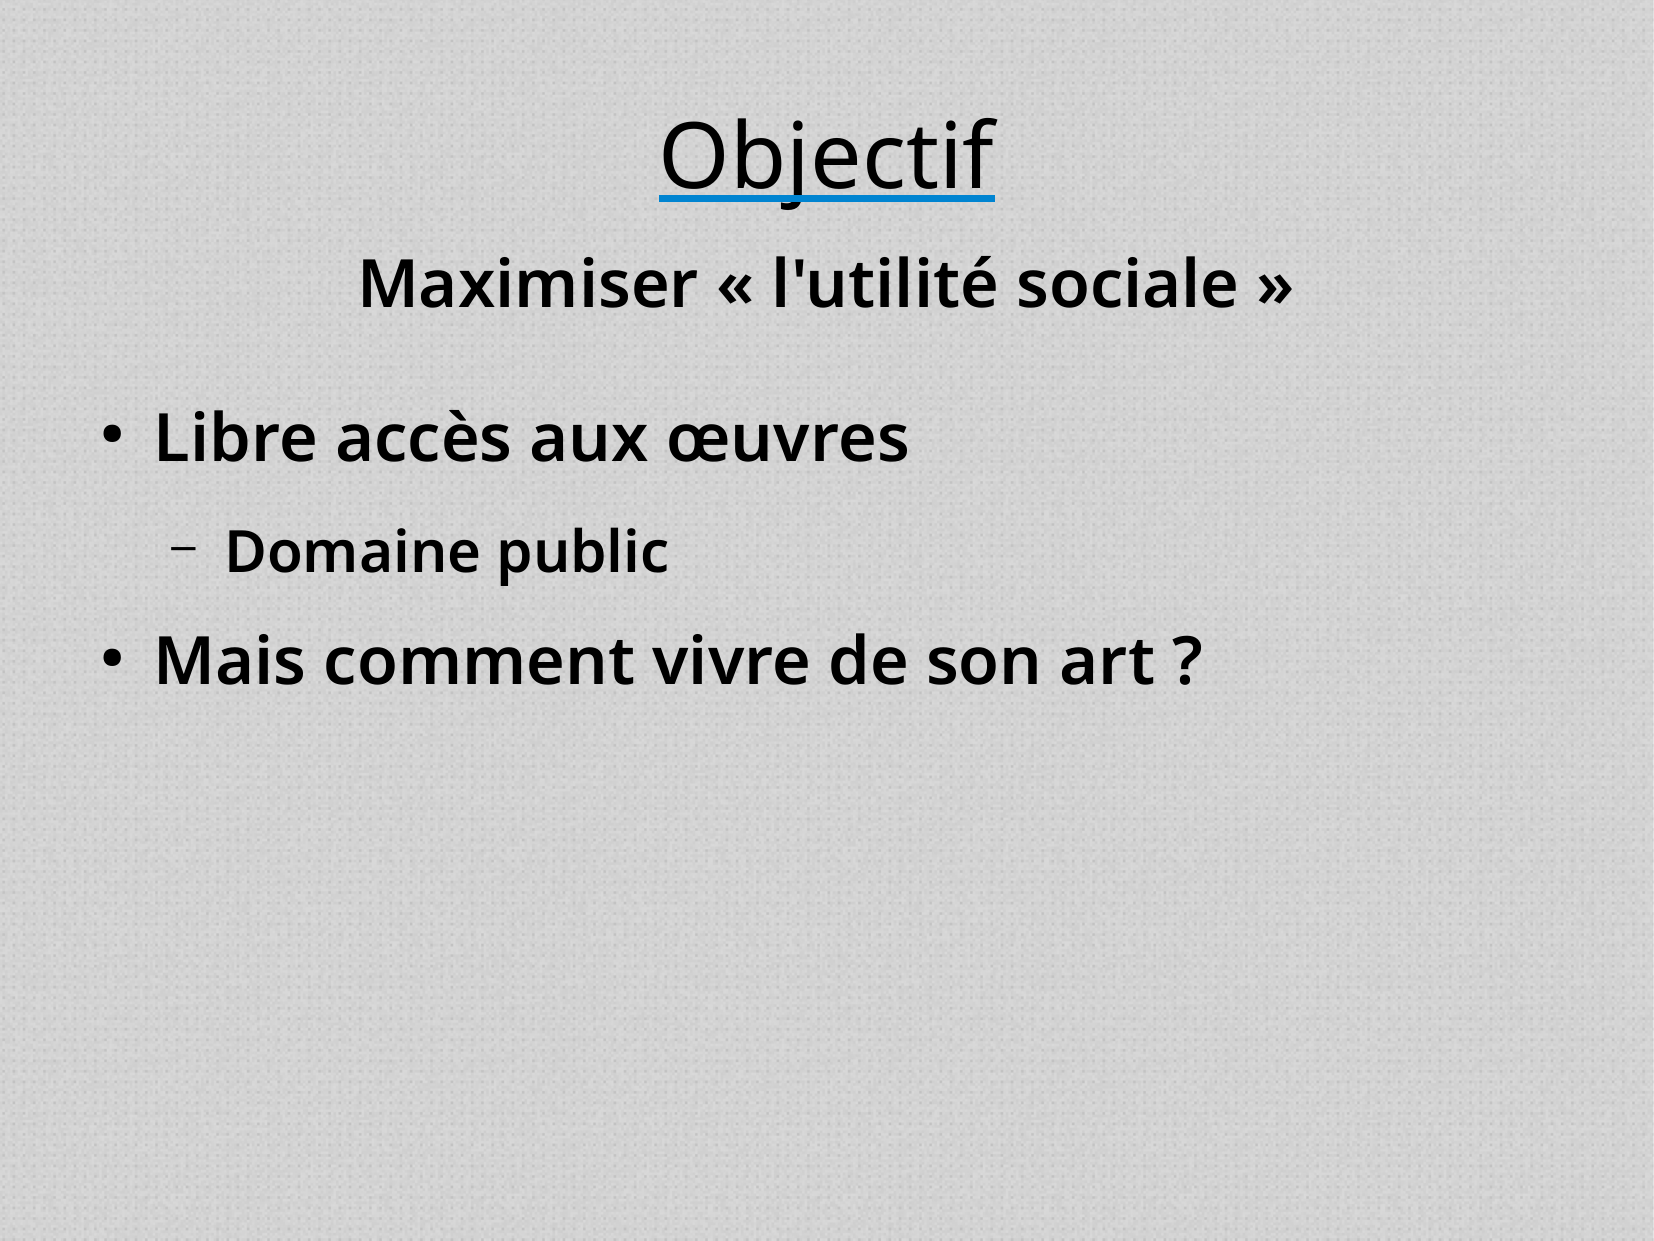

# Objectif
Maximiser « l'utilité sociale »
Libre accès aux œuvres
Domaine public
Mais comment vivre de son art ?